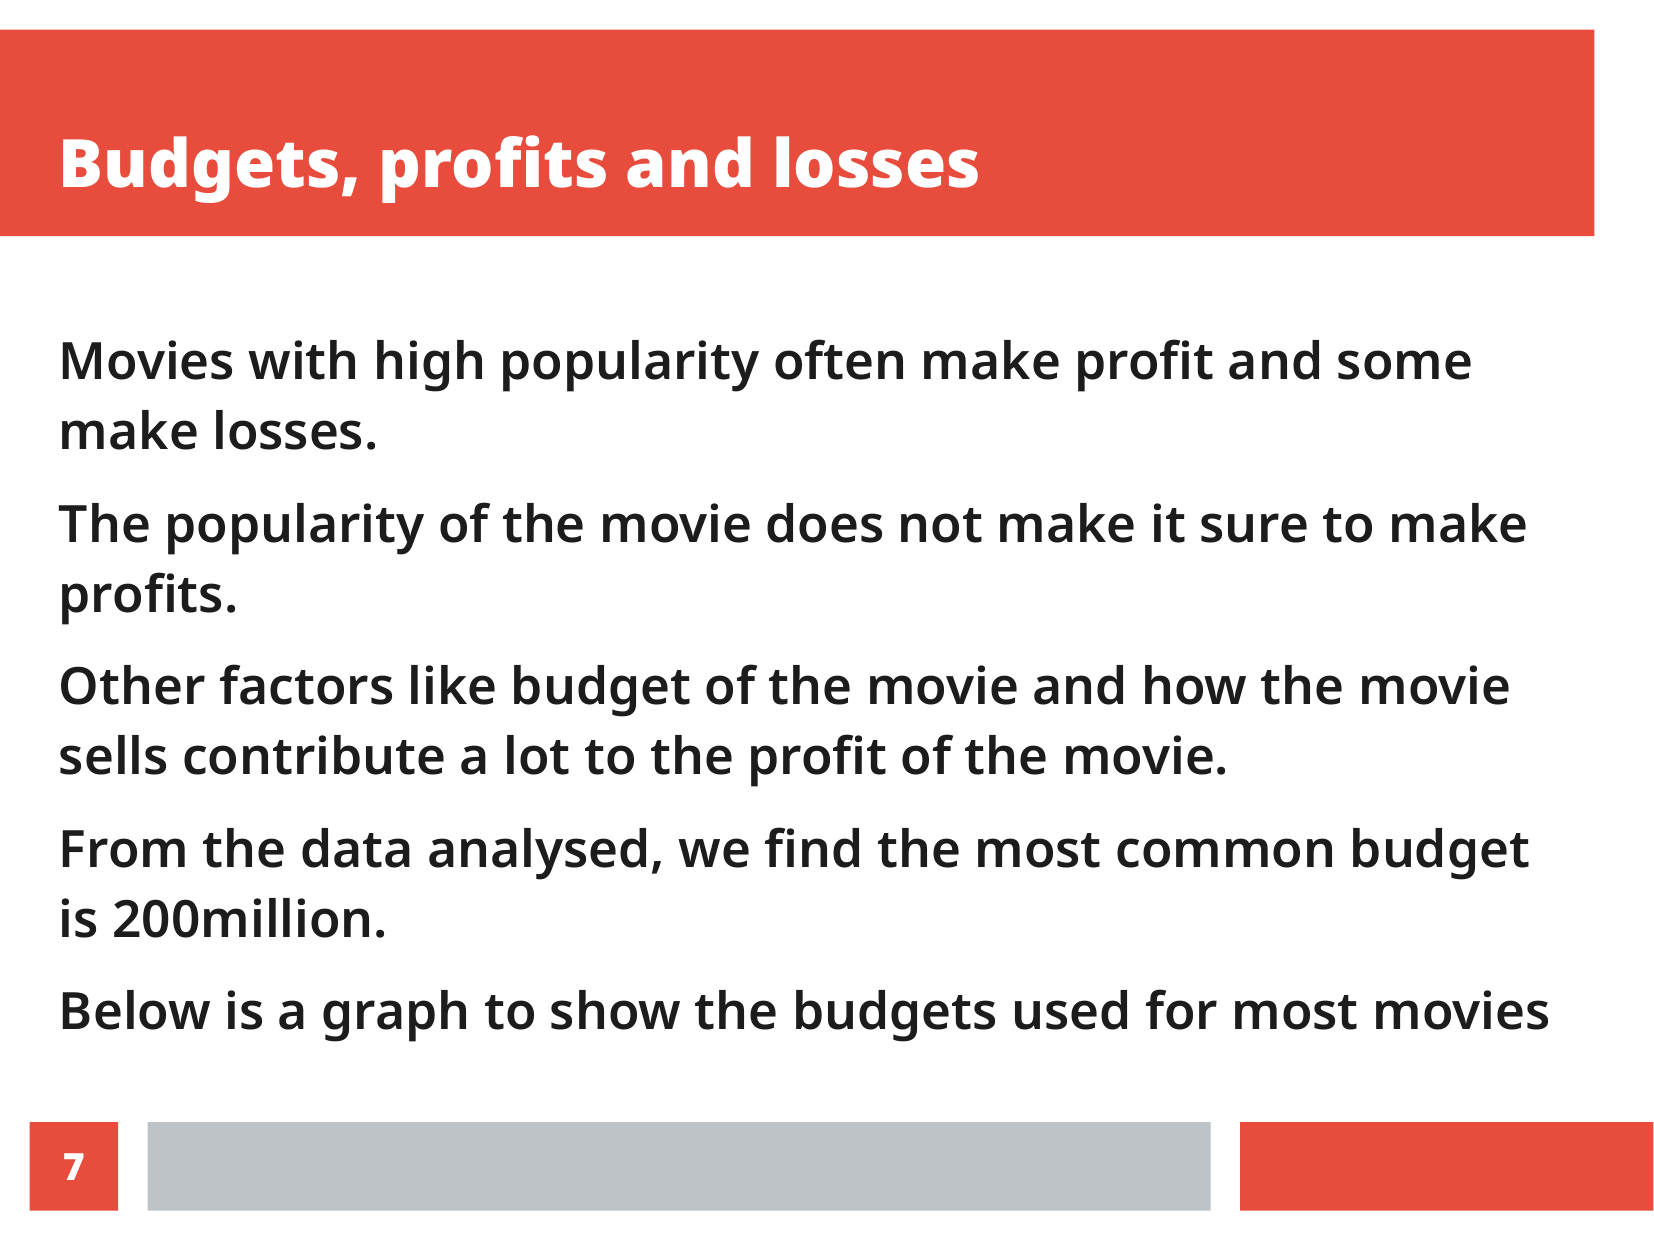

# Budgets, profits and losses
Movies with high popularity often make profit and some make losses.
The popularity of the movie does not make it sure to make profits.
Other factors like budget of the movie and how the movie sells contribute a lot to the profit of the movie.
From the data analysed, we find the most common budget is 200million.
Below is a graph to show the budgets used for most movies
7